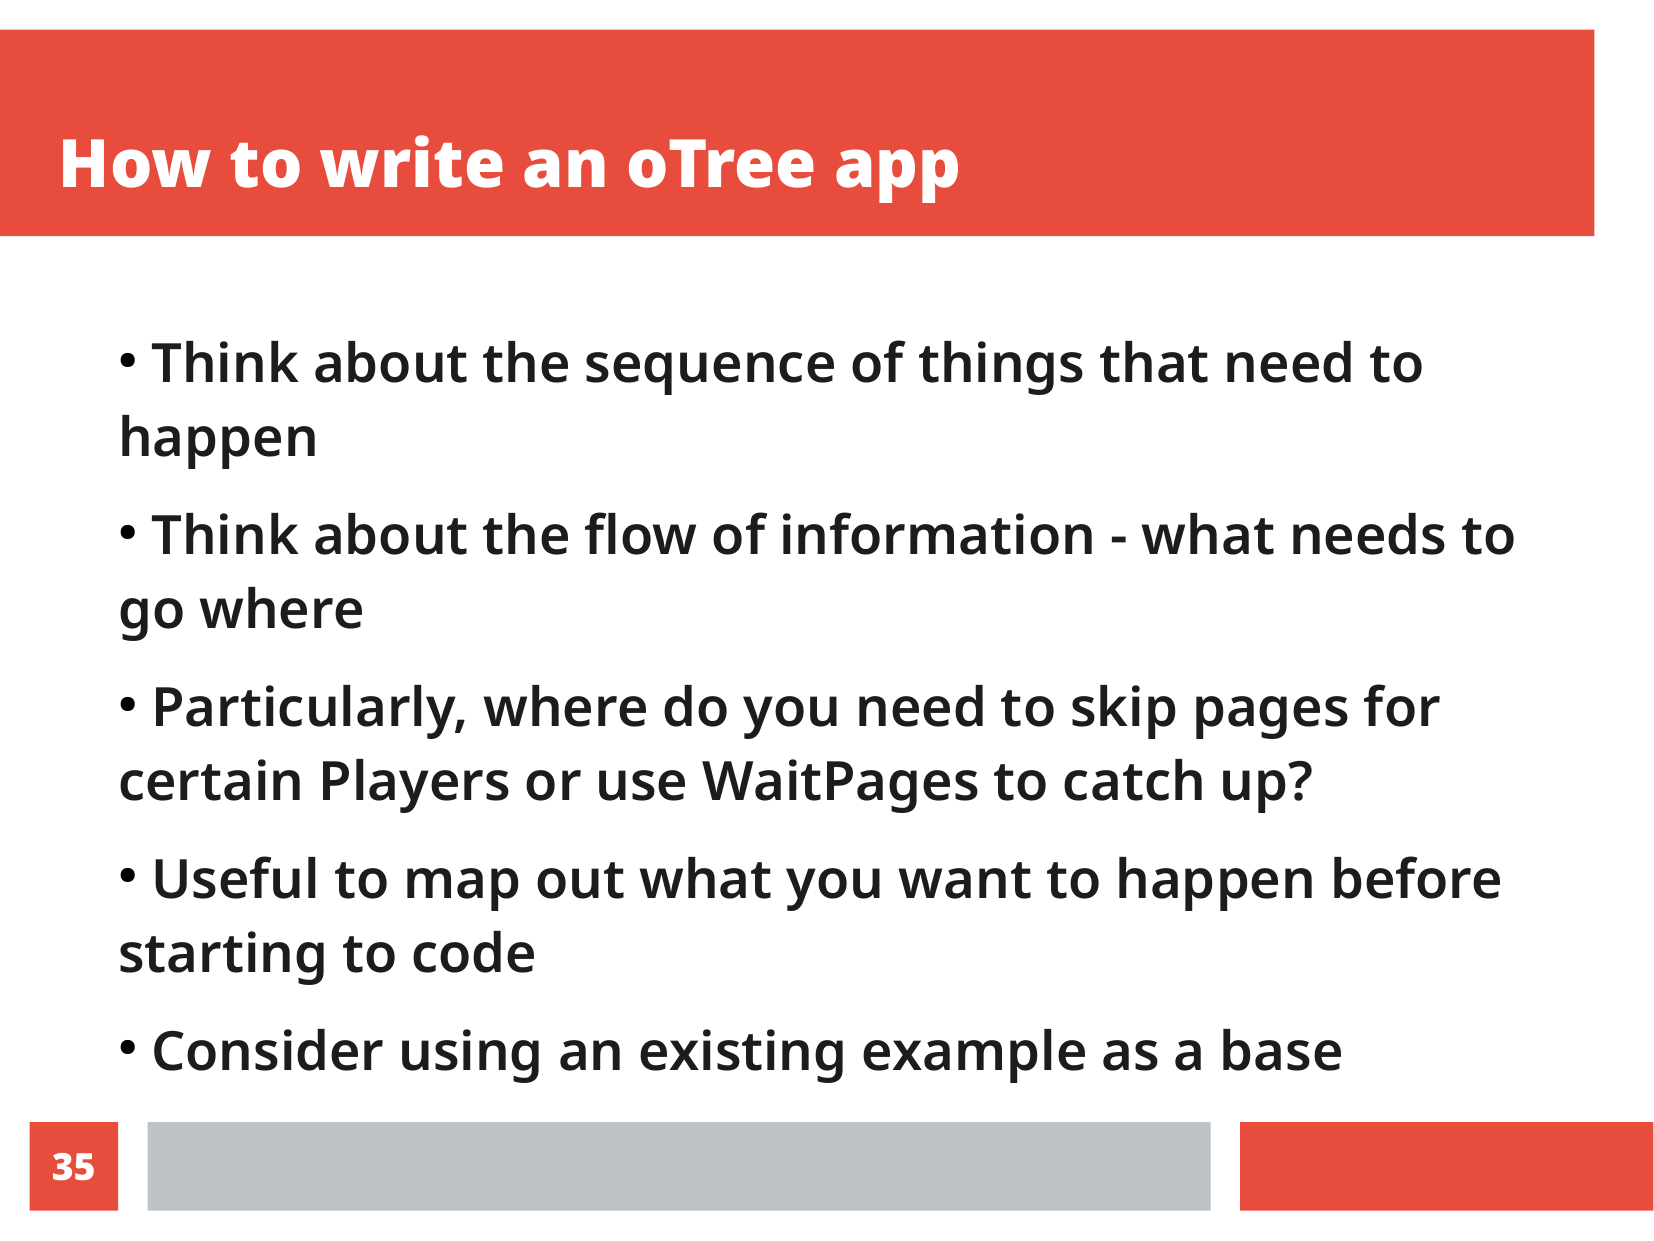

# How to write an oTree app
 Think about the sequence of things that need to happen
 Think about the flow of information - what needs to go where
 Particularly, where do you need to skip pages for certain Players or use WaitPages to catch up?
 Useful to map out what you want to happen before starting to code
 Consider using an existing example as a base
35